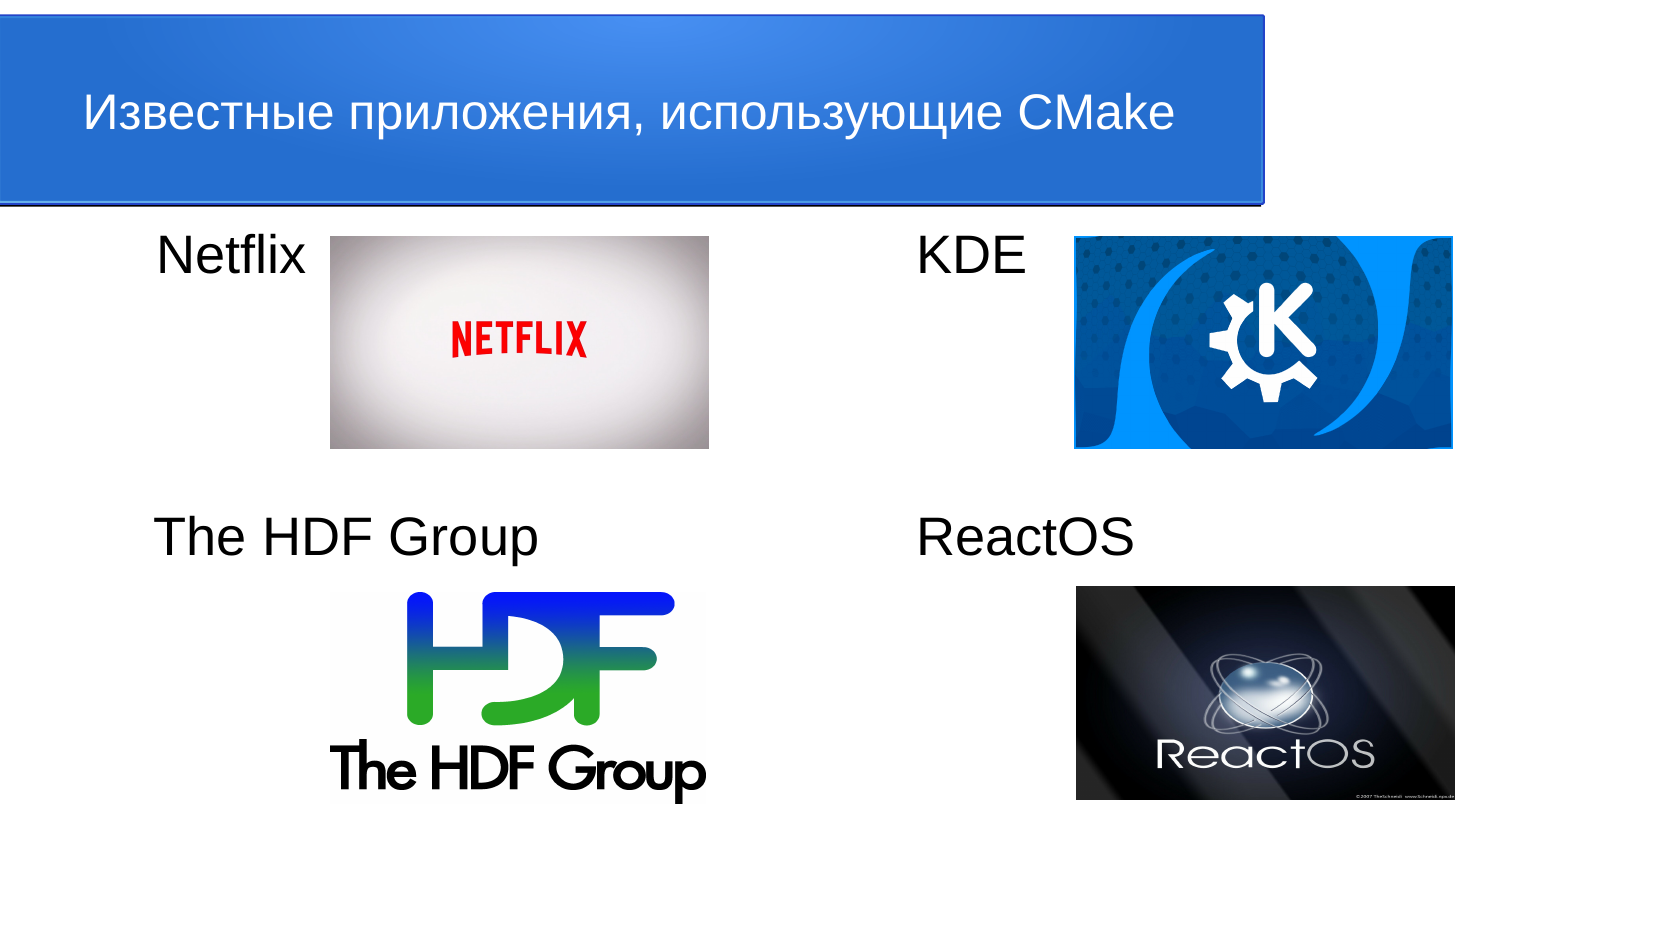

# Известные приложения, использующие CMake
	Netflix
KDE
The HDF Group
ReactOS